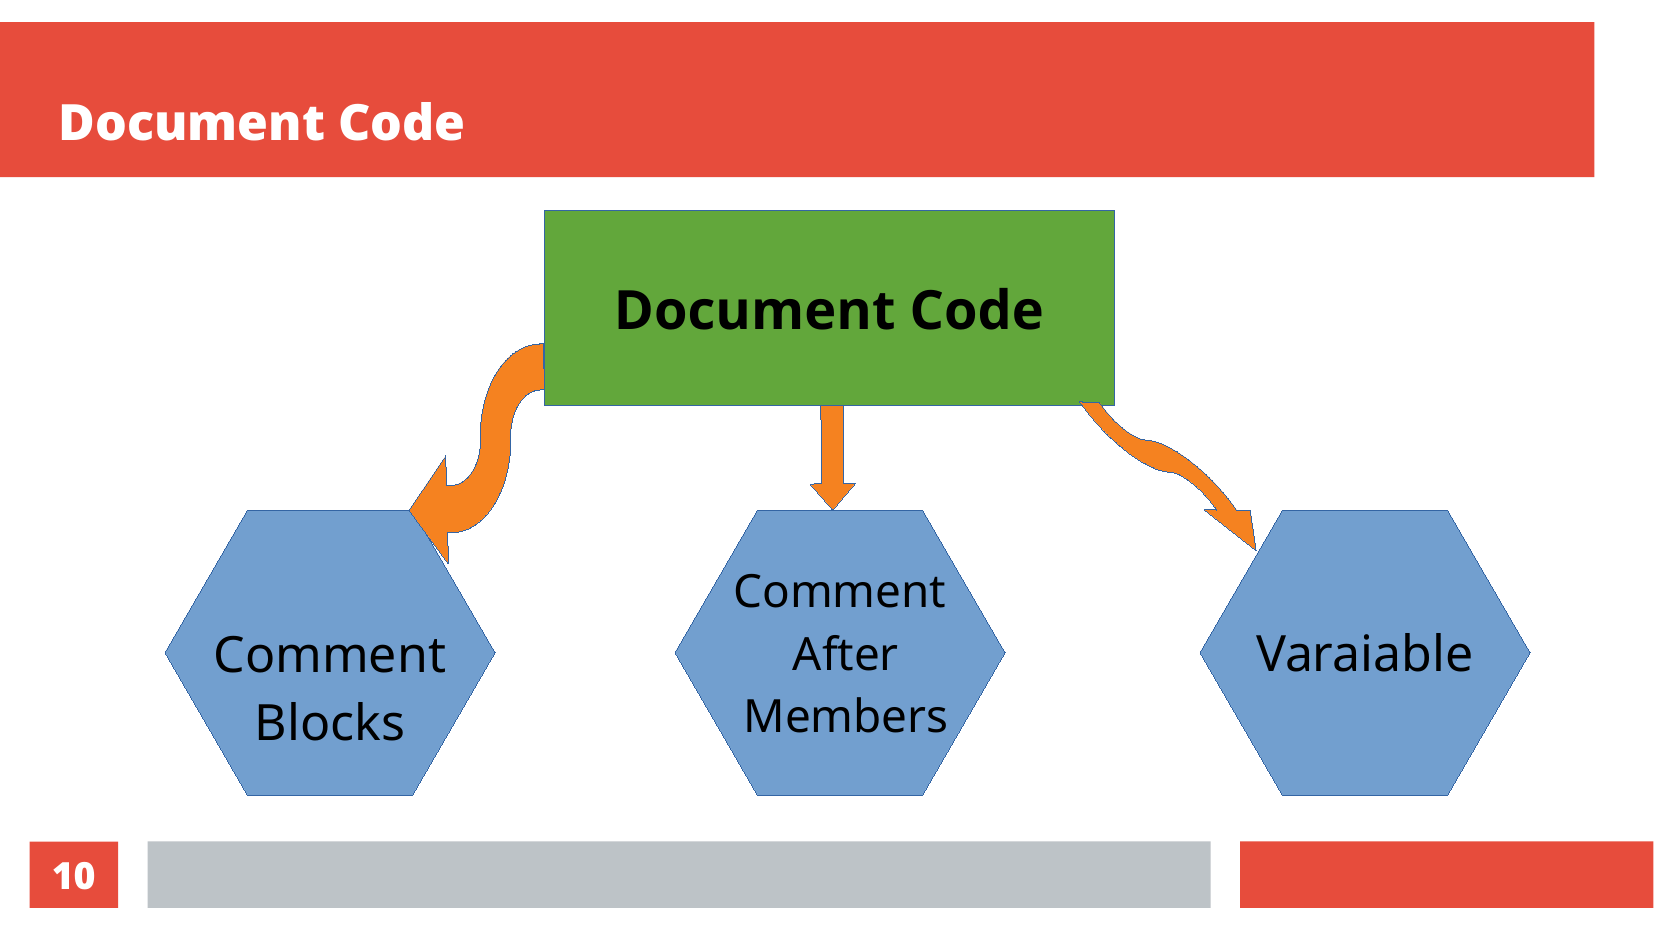

# Document Code
Document Code
Comment
Blocks
Comment
 After
 Members
Varaiable
10